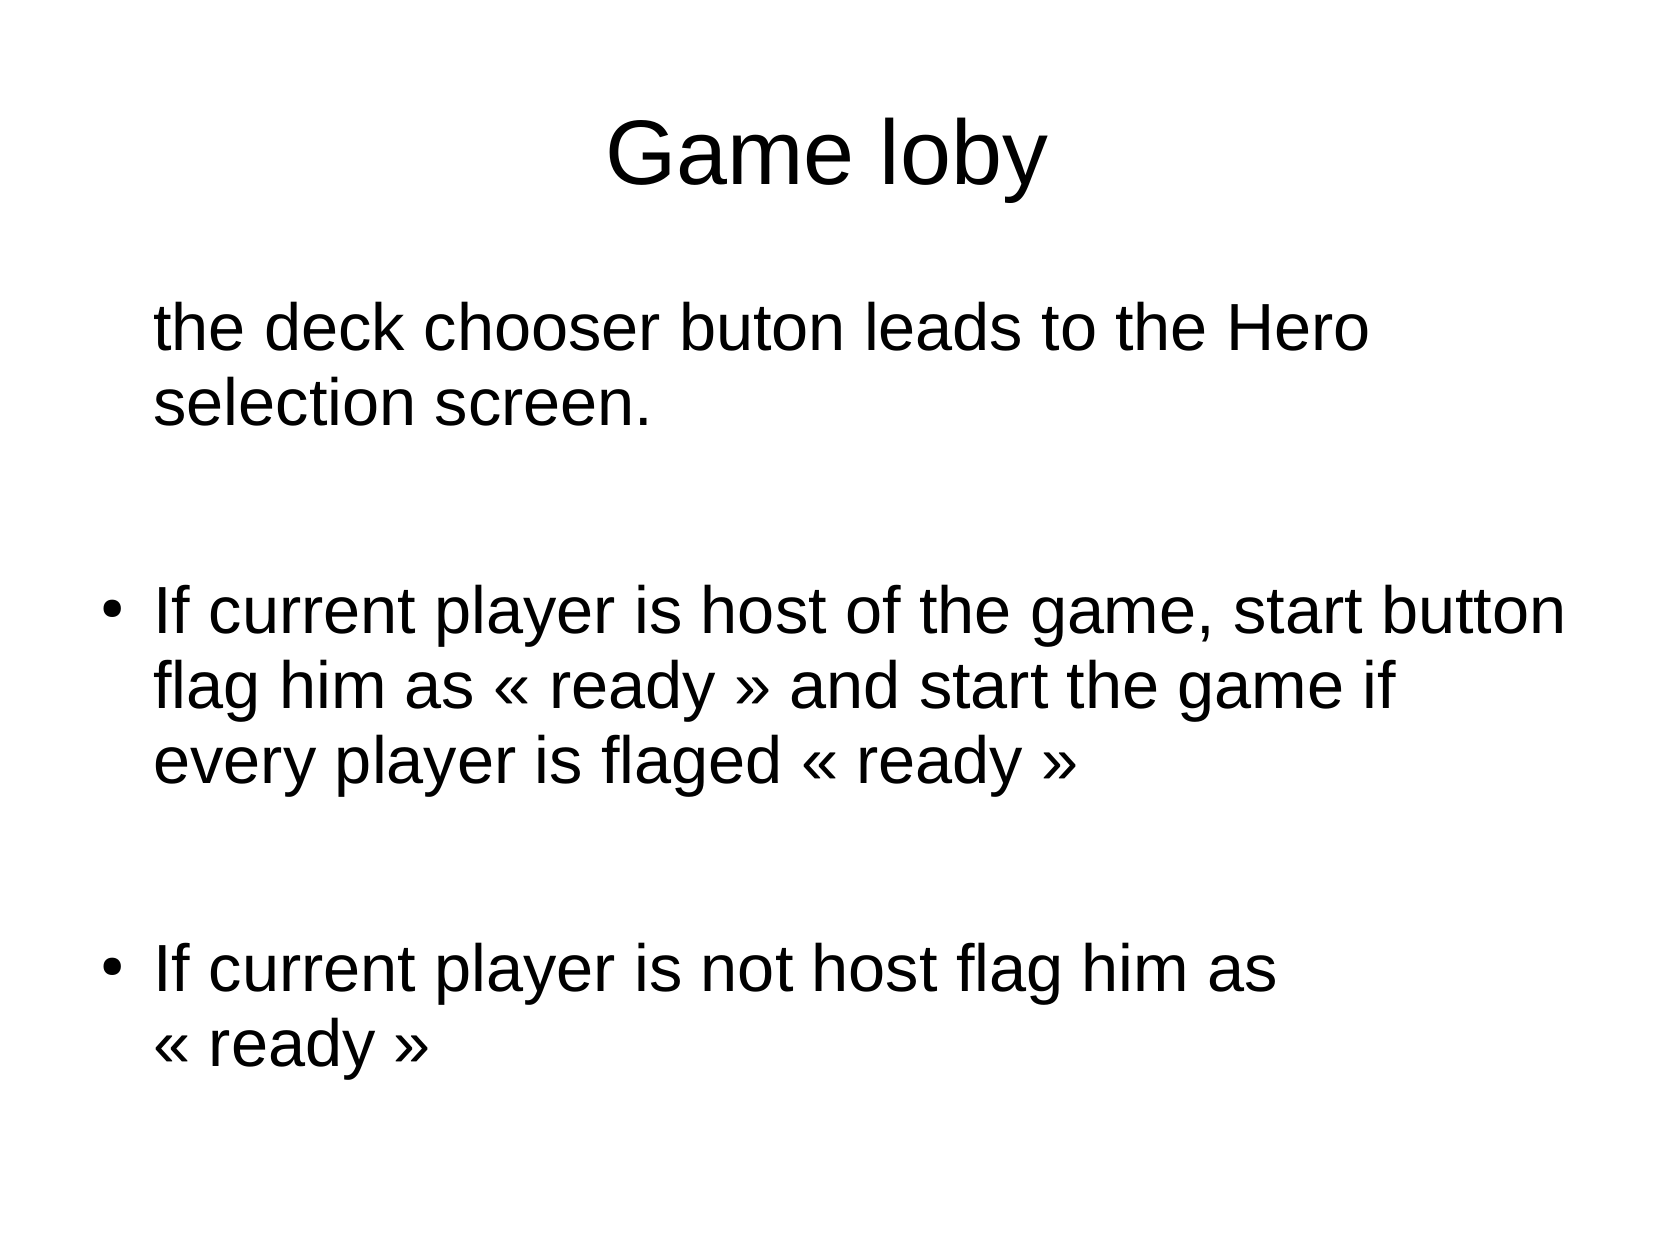

# Game loby
the deck chooser buton leads to the Hero selection screen.
If current player is host of the game, start button flag him as « ready » and start the game if every player is flaged « ready »
If current player is not host flag him as « ready »